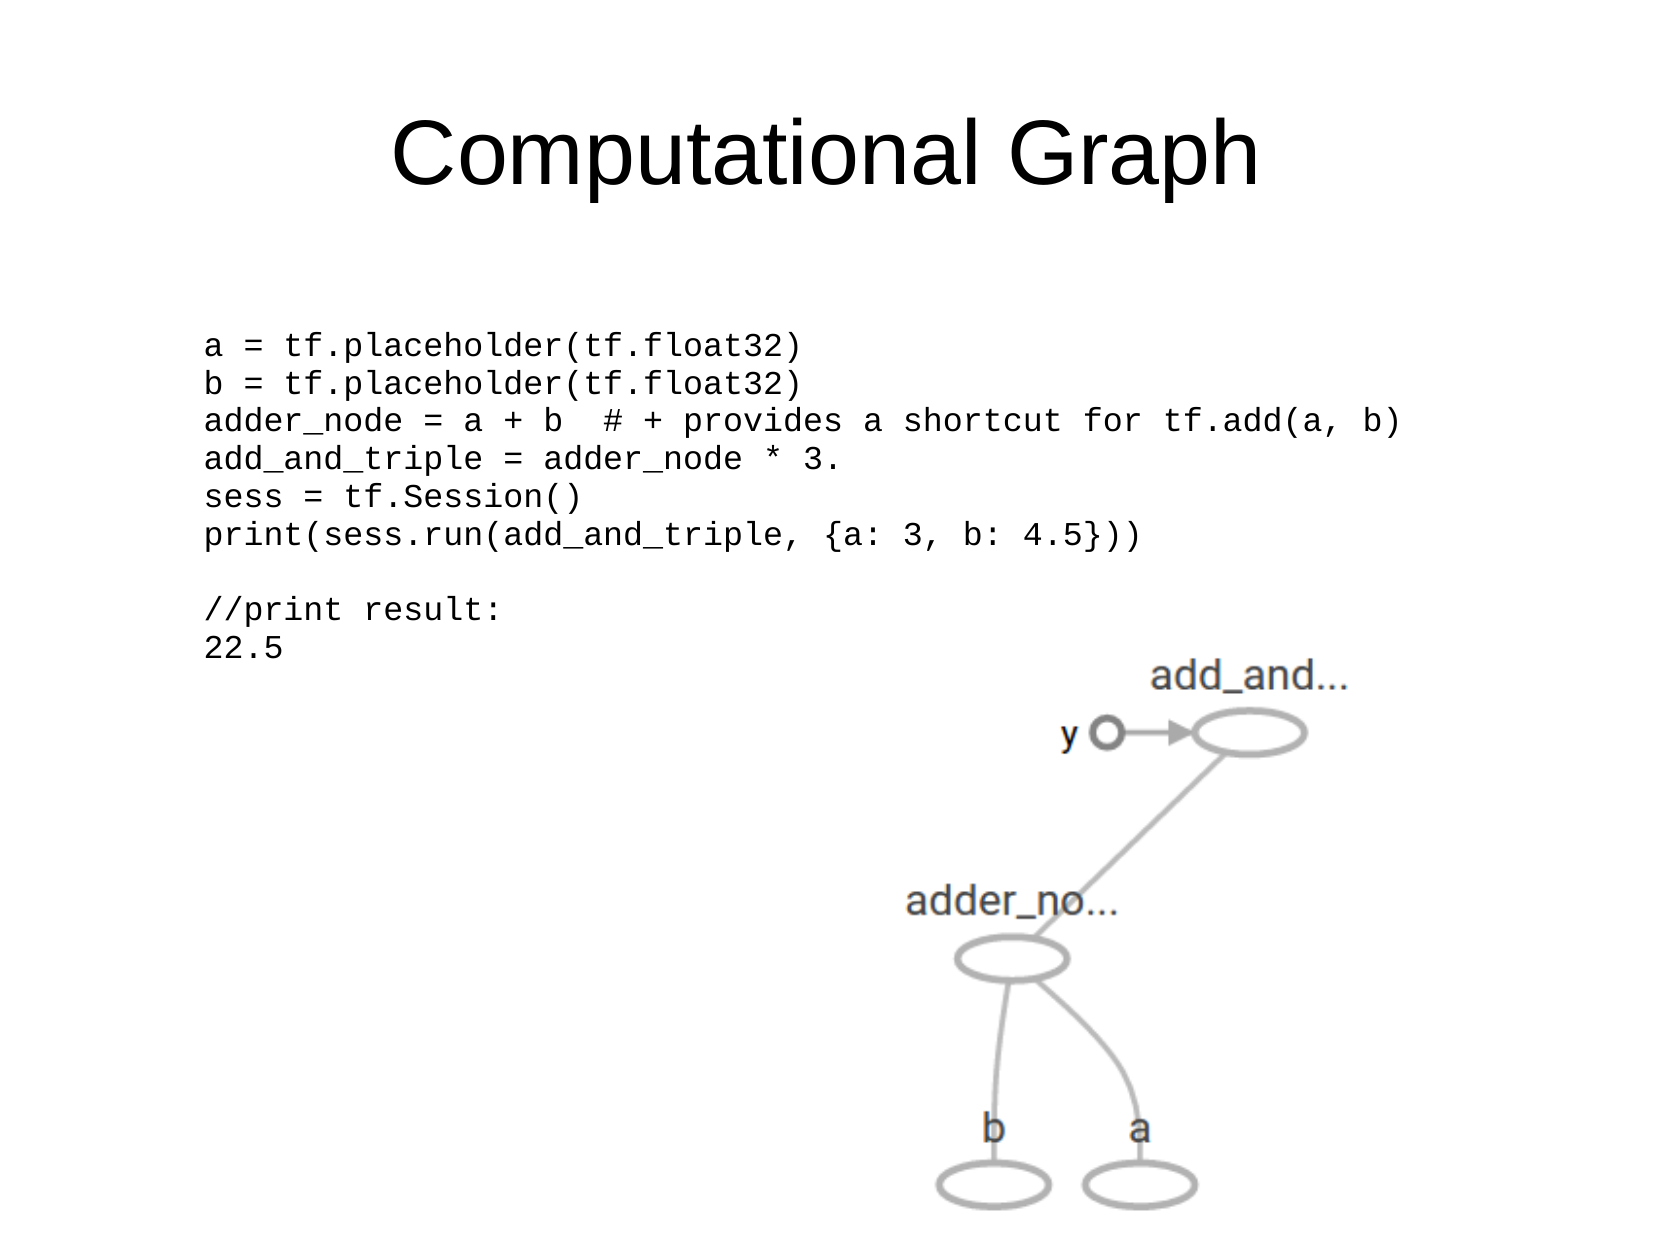

# Computational Graph
a = tf.placeholder(tf.float32)
b = tf.placeholder(tf.float32)
adder_node = a + b  # + provides a shortcut for tf.add(a, b)
add_and_triple = adder_node * 3.
sess = tf.Session()
print(sess.run(add_and_triple, {a: 3, b: 4.5}))
//print result:
22.5